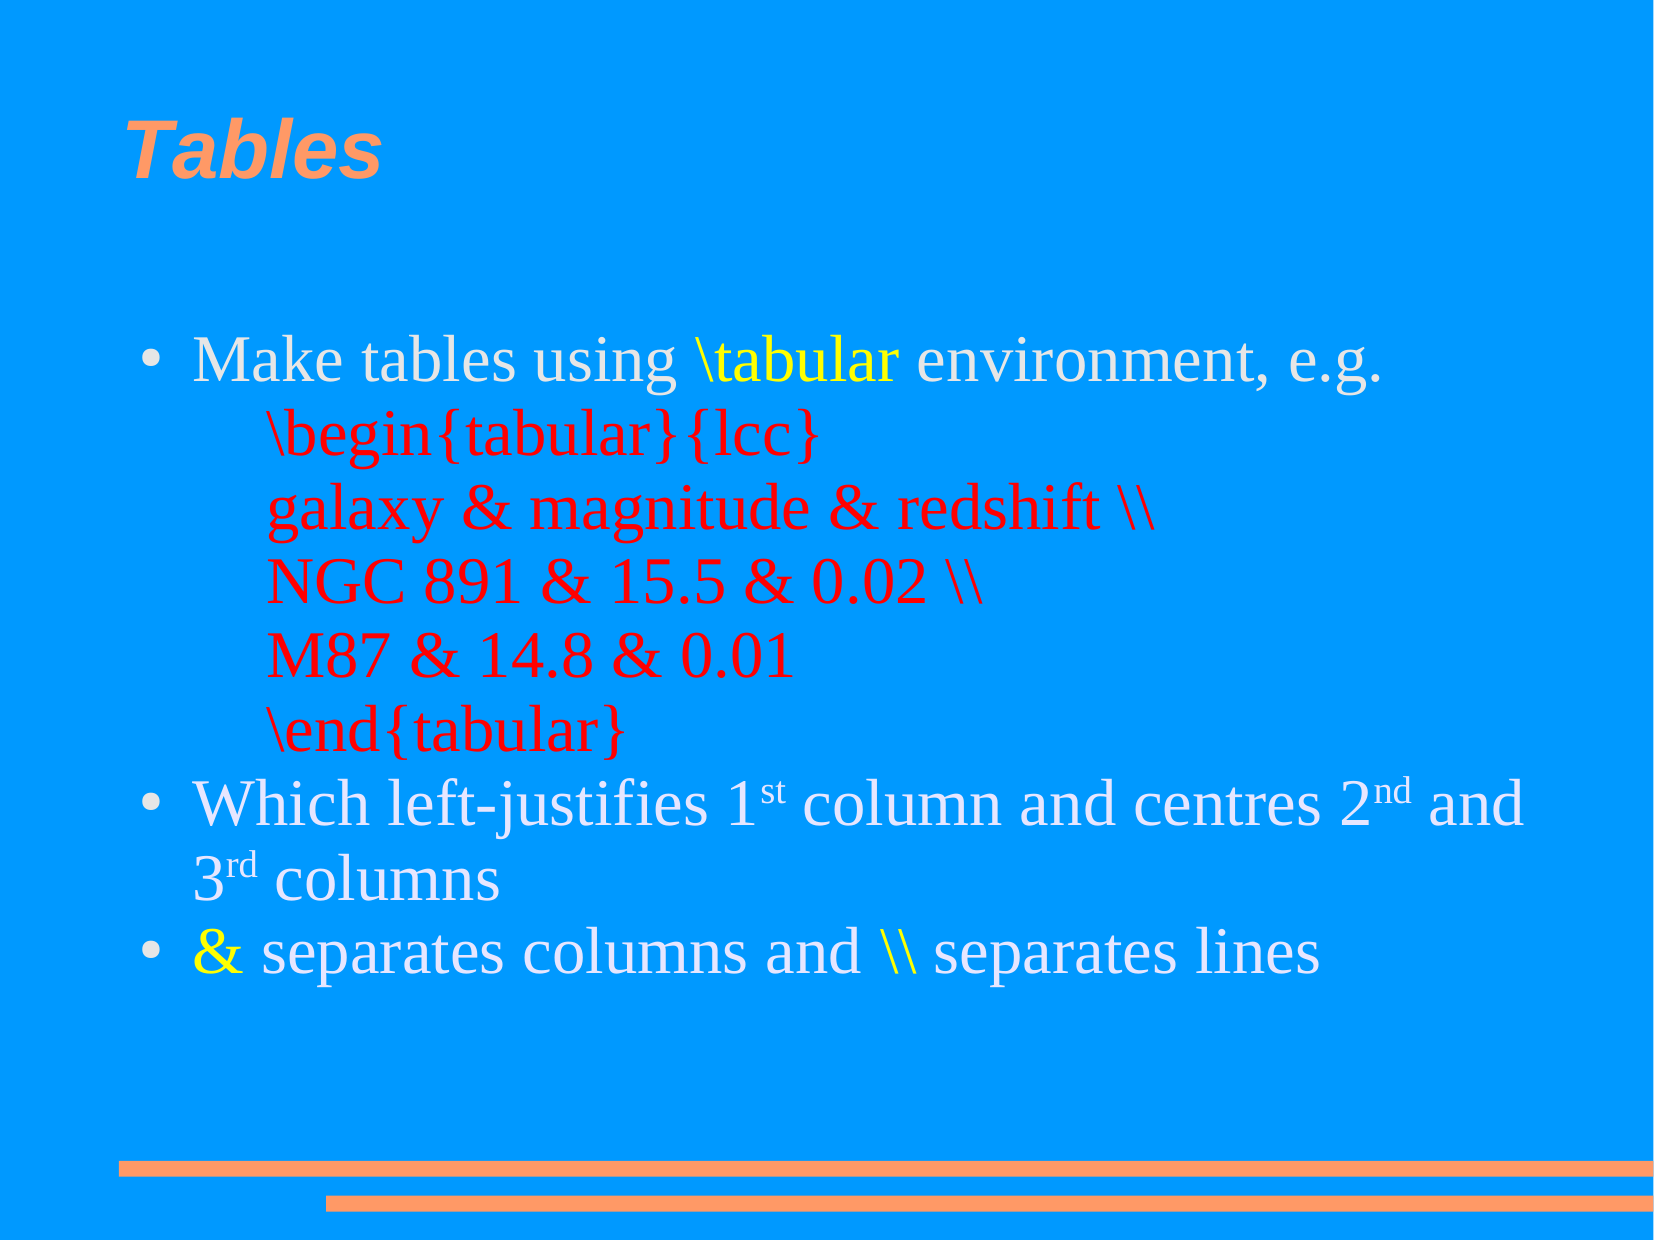

# Tables
Make tables using \tabular environment, e.g.			\begin{tabular}{lcc}											galaxy & magnitude & redshift \\						NGC 891 & 15.5 & 0.02 \\									M87 & 14.8 & 0.01											\end{tabular}
Which left-justifies 1st column and centres 2nd and 3rd columns
& separates columns and \\ separates lines